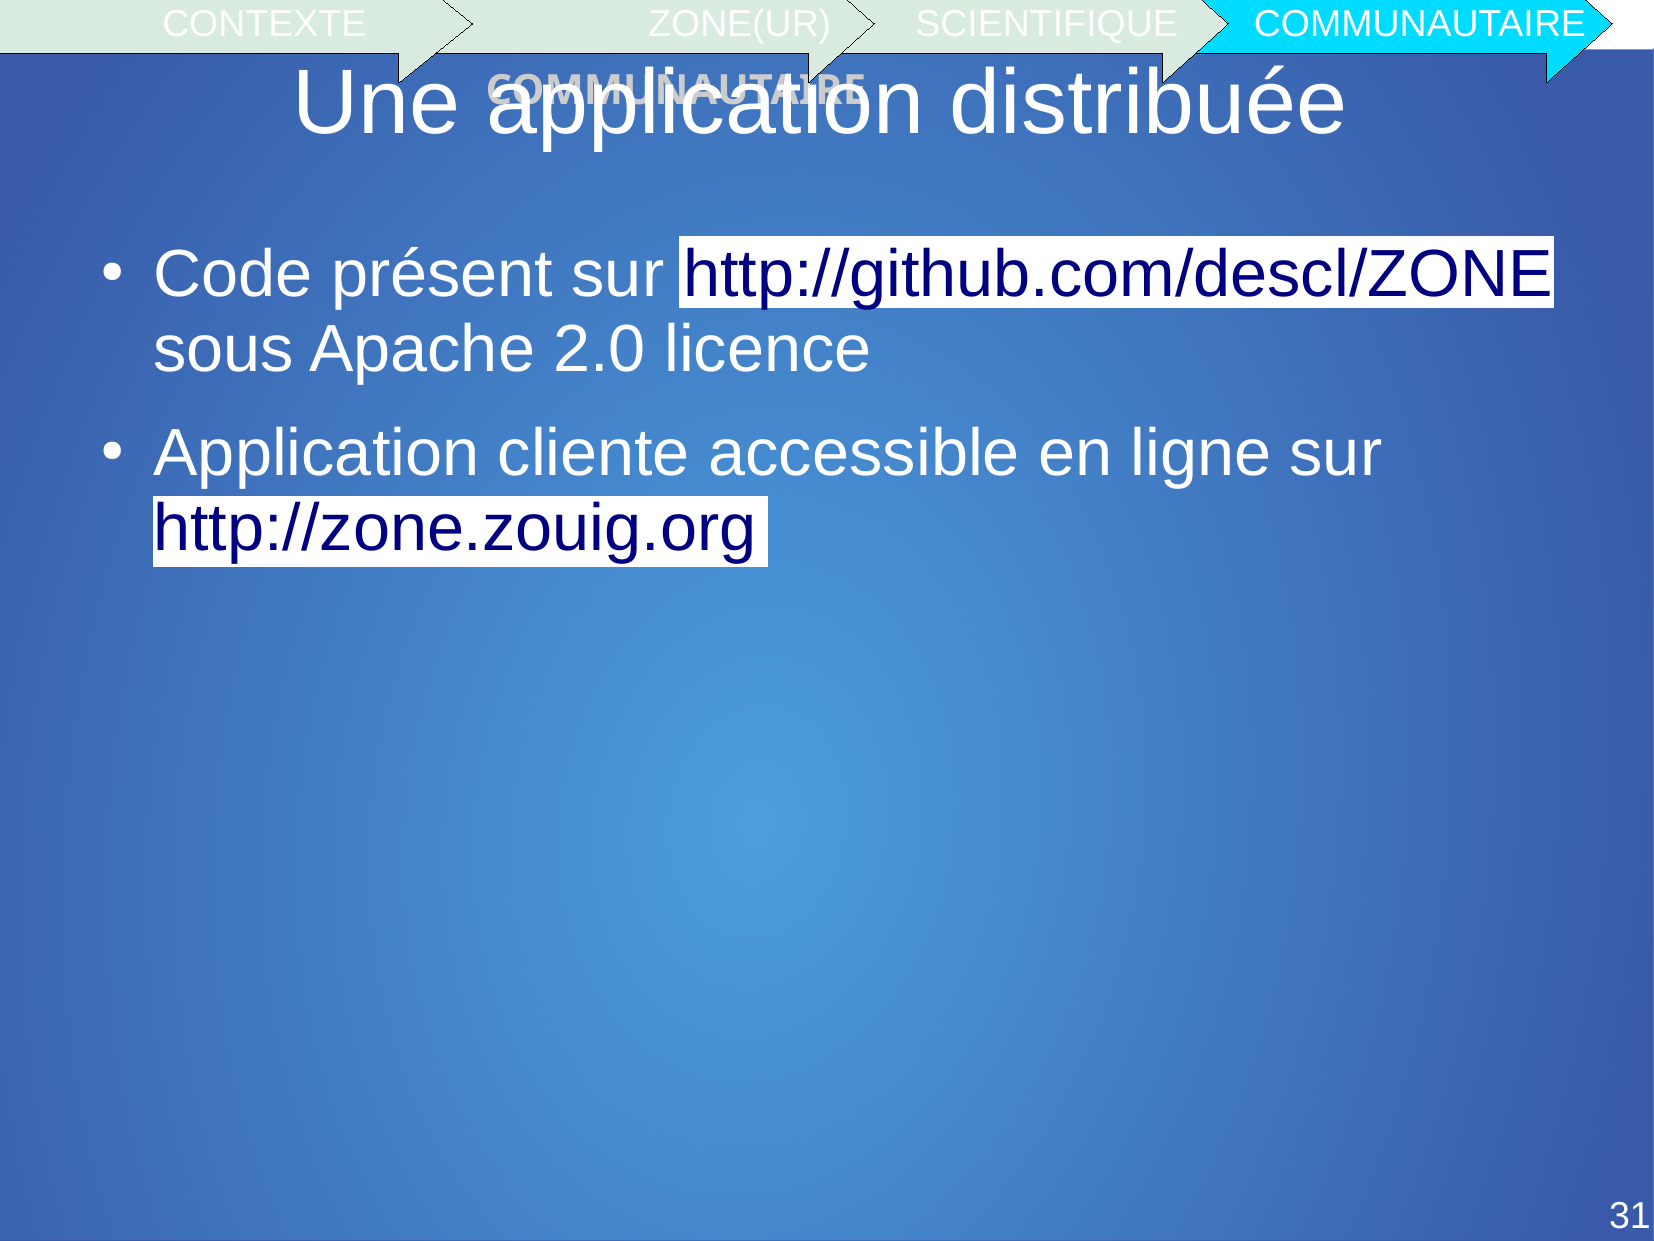

CONTEXTE
 ZONE(UR)
 SCIENTIFIQUE
 COMMUNAUTAIRE
# Une application distribuée
Code présent sur http://github.com/descl/ZONE sous Apache 2.0 licence
Application cliente accessible en ligne sur http://zone.zouig.org